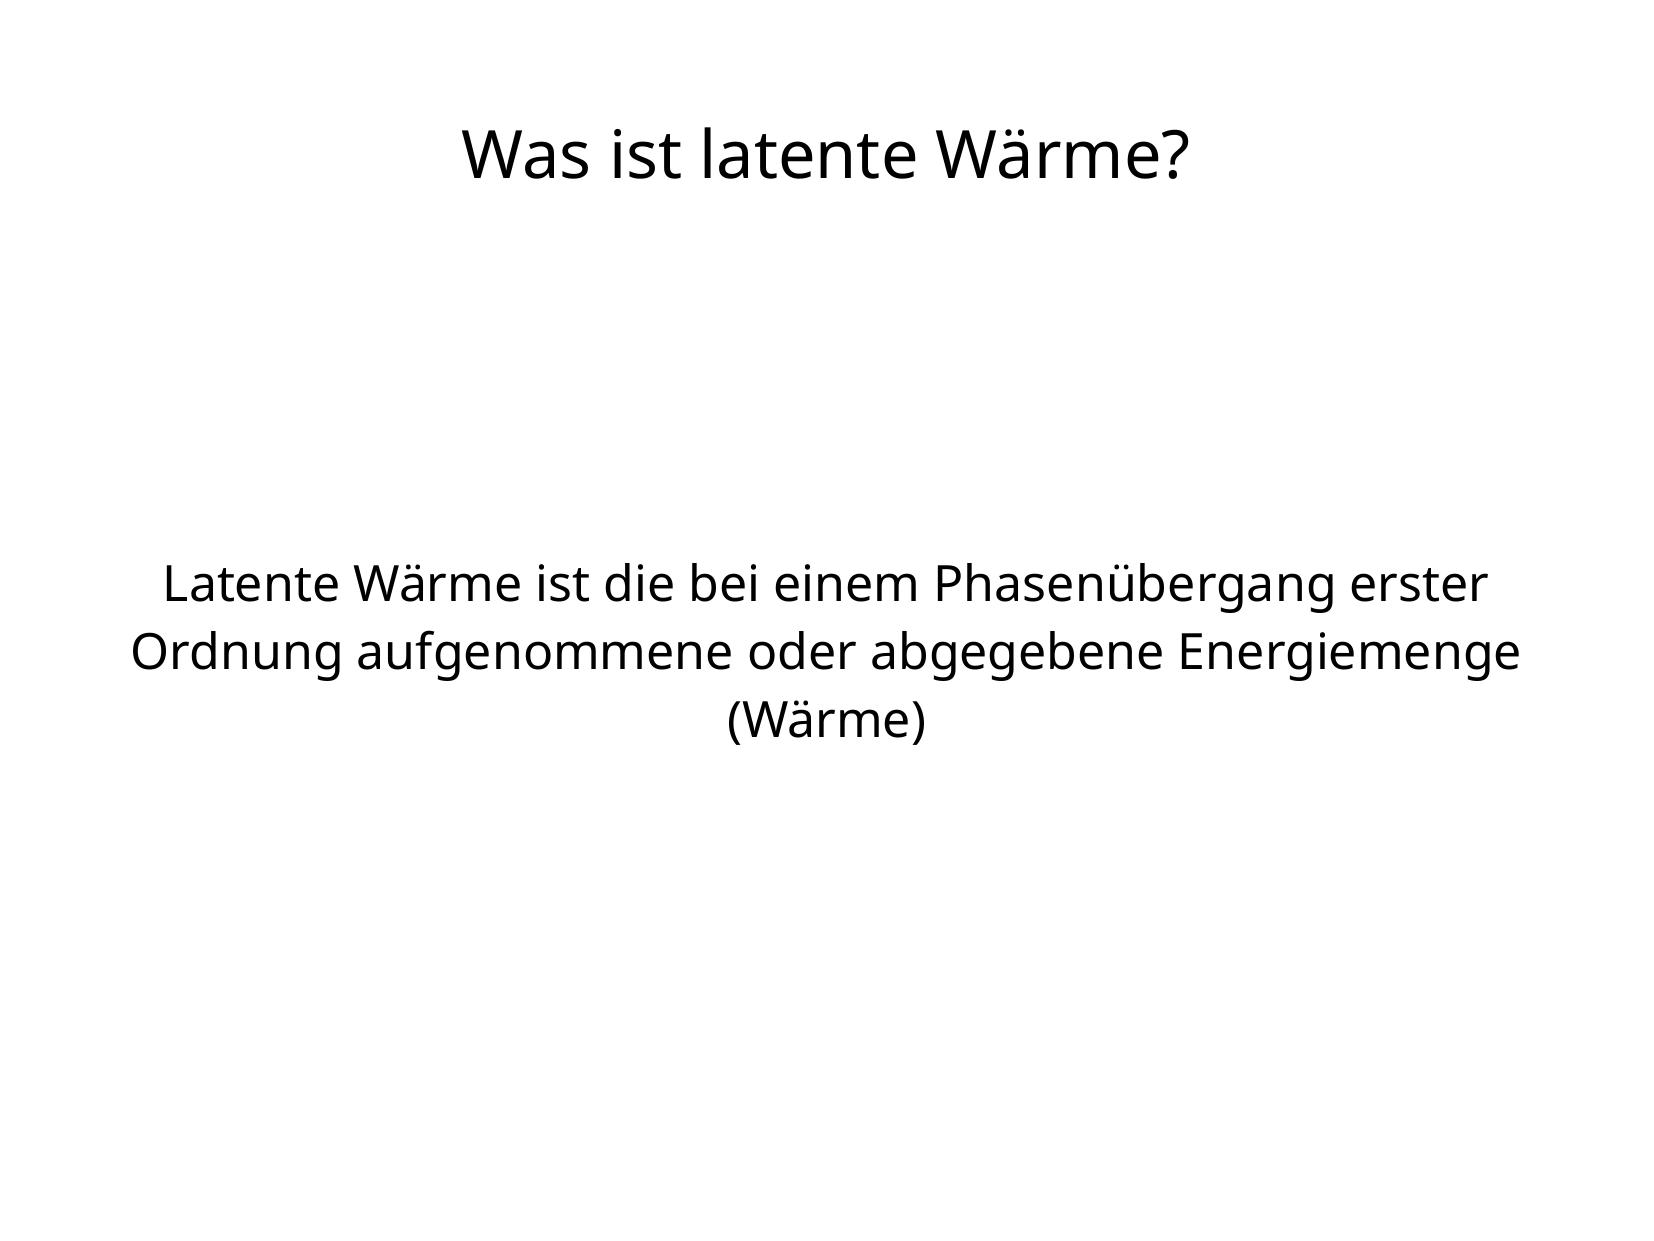

# Was ist latente Wärme?
Latente Wärme ist die bei einem Phasenübergang erster Ordnung aufgenommene oder abgegebene Energiemenge (Wärme)